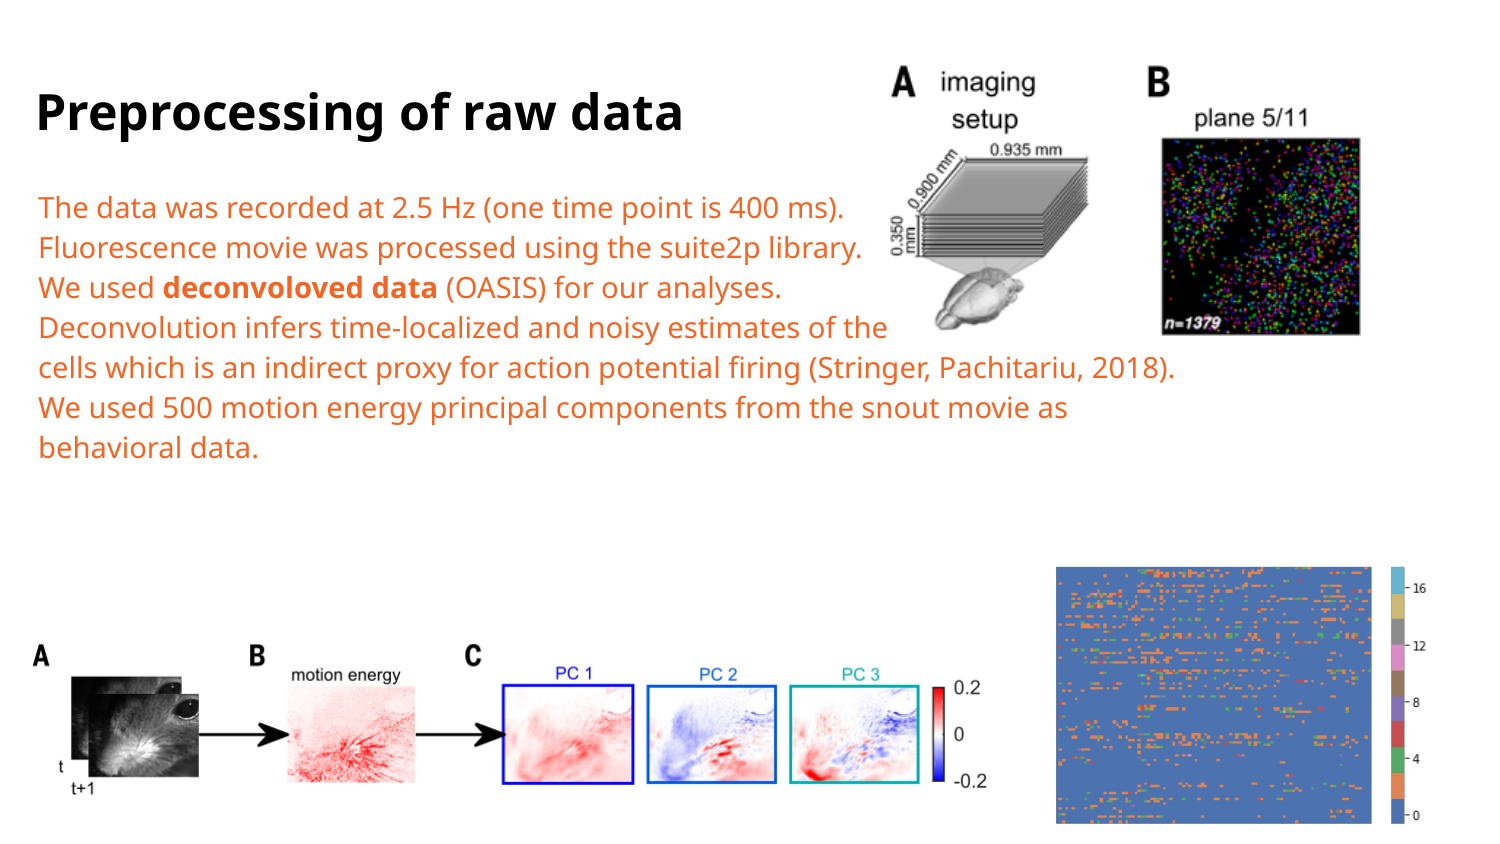

# Preprocessing of raw data
The data was recorded at 2.5 Hz (one time point is 400 ms).
Fluorescence movie was processed using the suite2p library.
We used deconvoloved data (OASIS) for our analyses.
Deconvolution infers time-localized and noisy estimates of the calcium influx of the cells which is an indirect proxy for action potential firing (Stringer, Pachitariu, 2018).
We used 500 motion energy principal components from the snout movie as behavioral data.